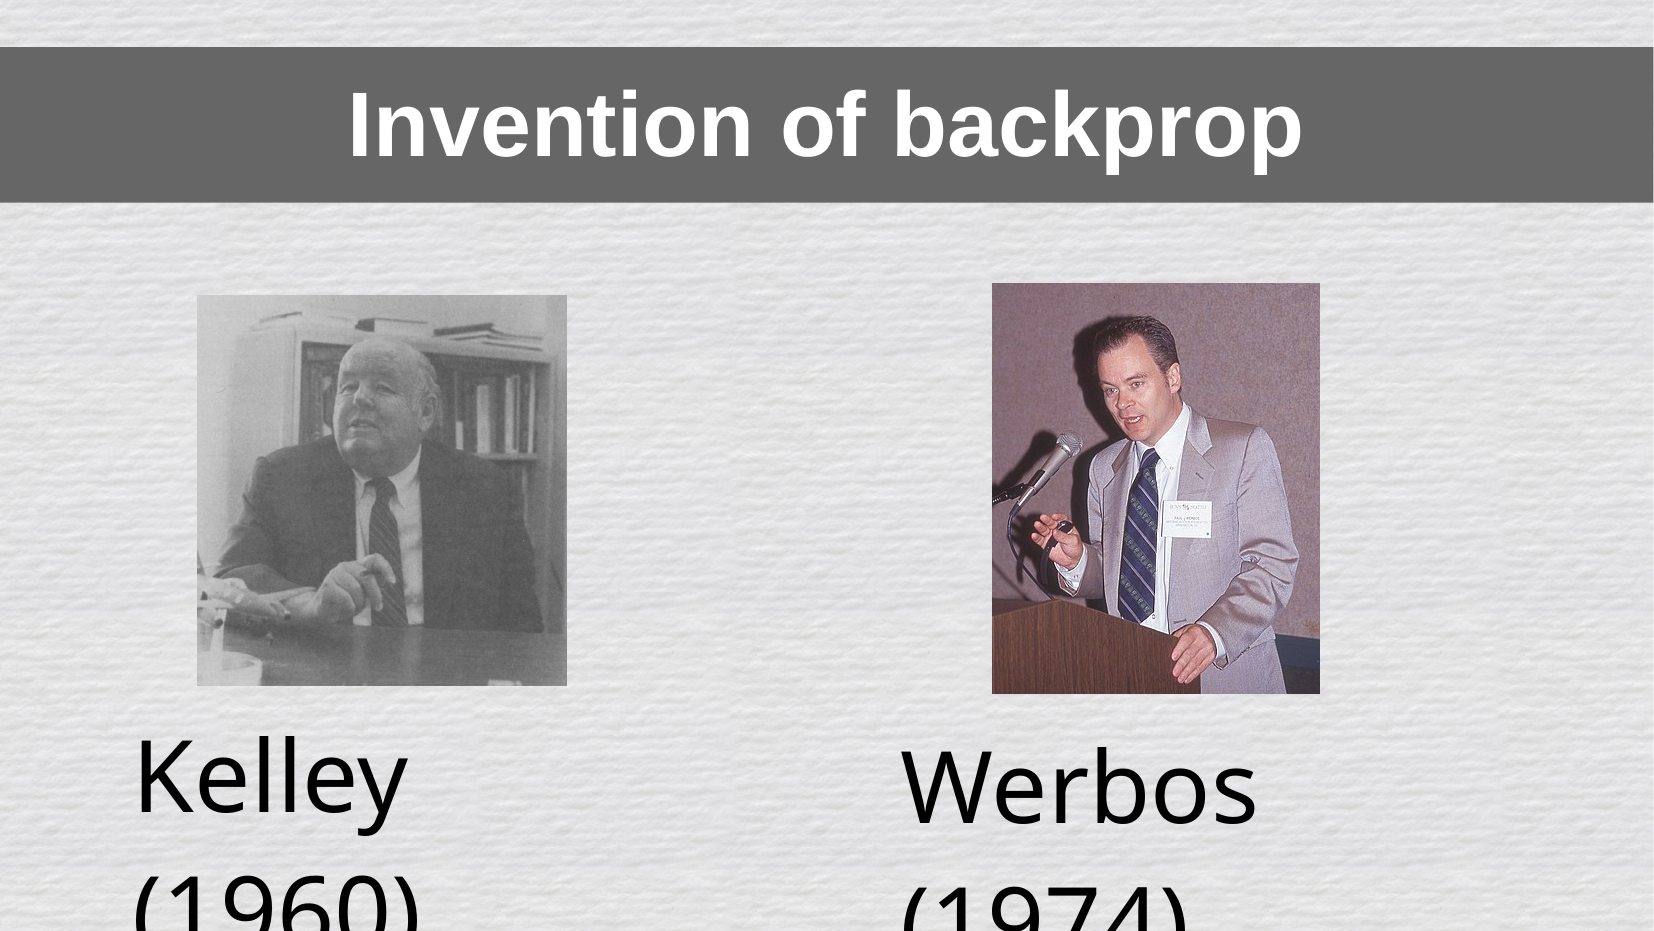

# Invention of backprop
Kelley (1960)
Werbos (1974)
| | | | | |
| --- | --- | --- | --- | --- |
| | | | | |
| | | | | |
| | | | | |
| | | | | |